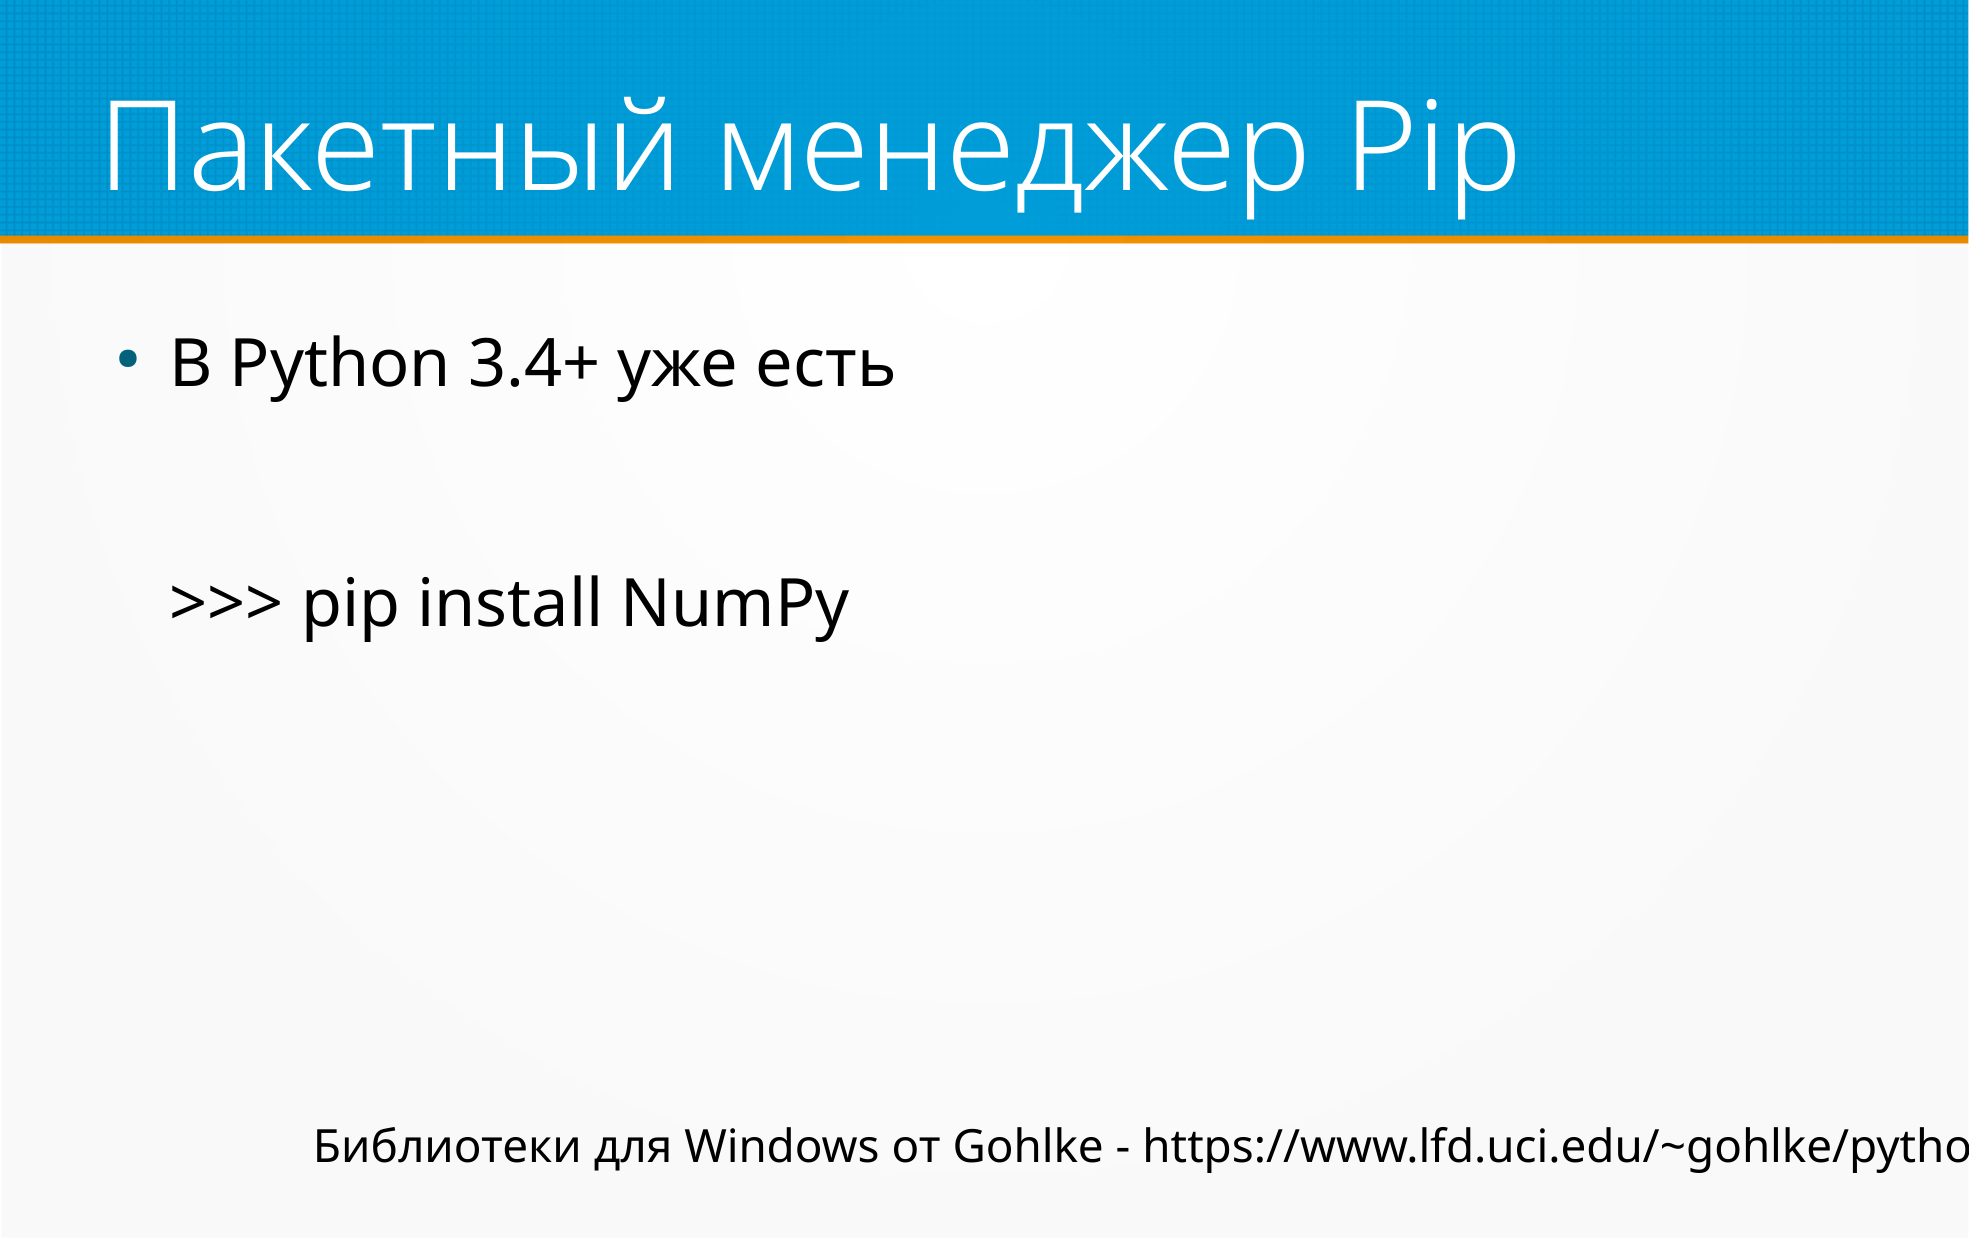

# Пакетный менеджер Pip
В Python 3.4+ уже есть
>>> pip install NumPy
Библиотеки для Windows от Gohlke - https://www.lfd.uci.edu/~gohlke/pythonlibs/